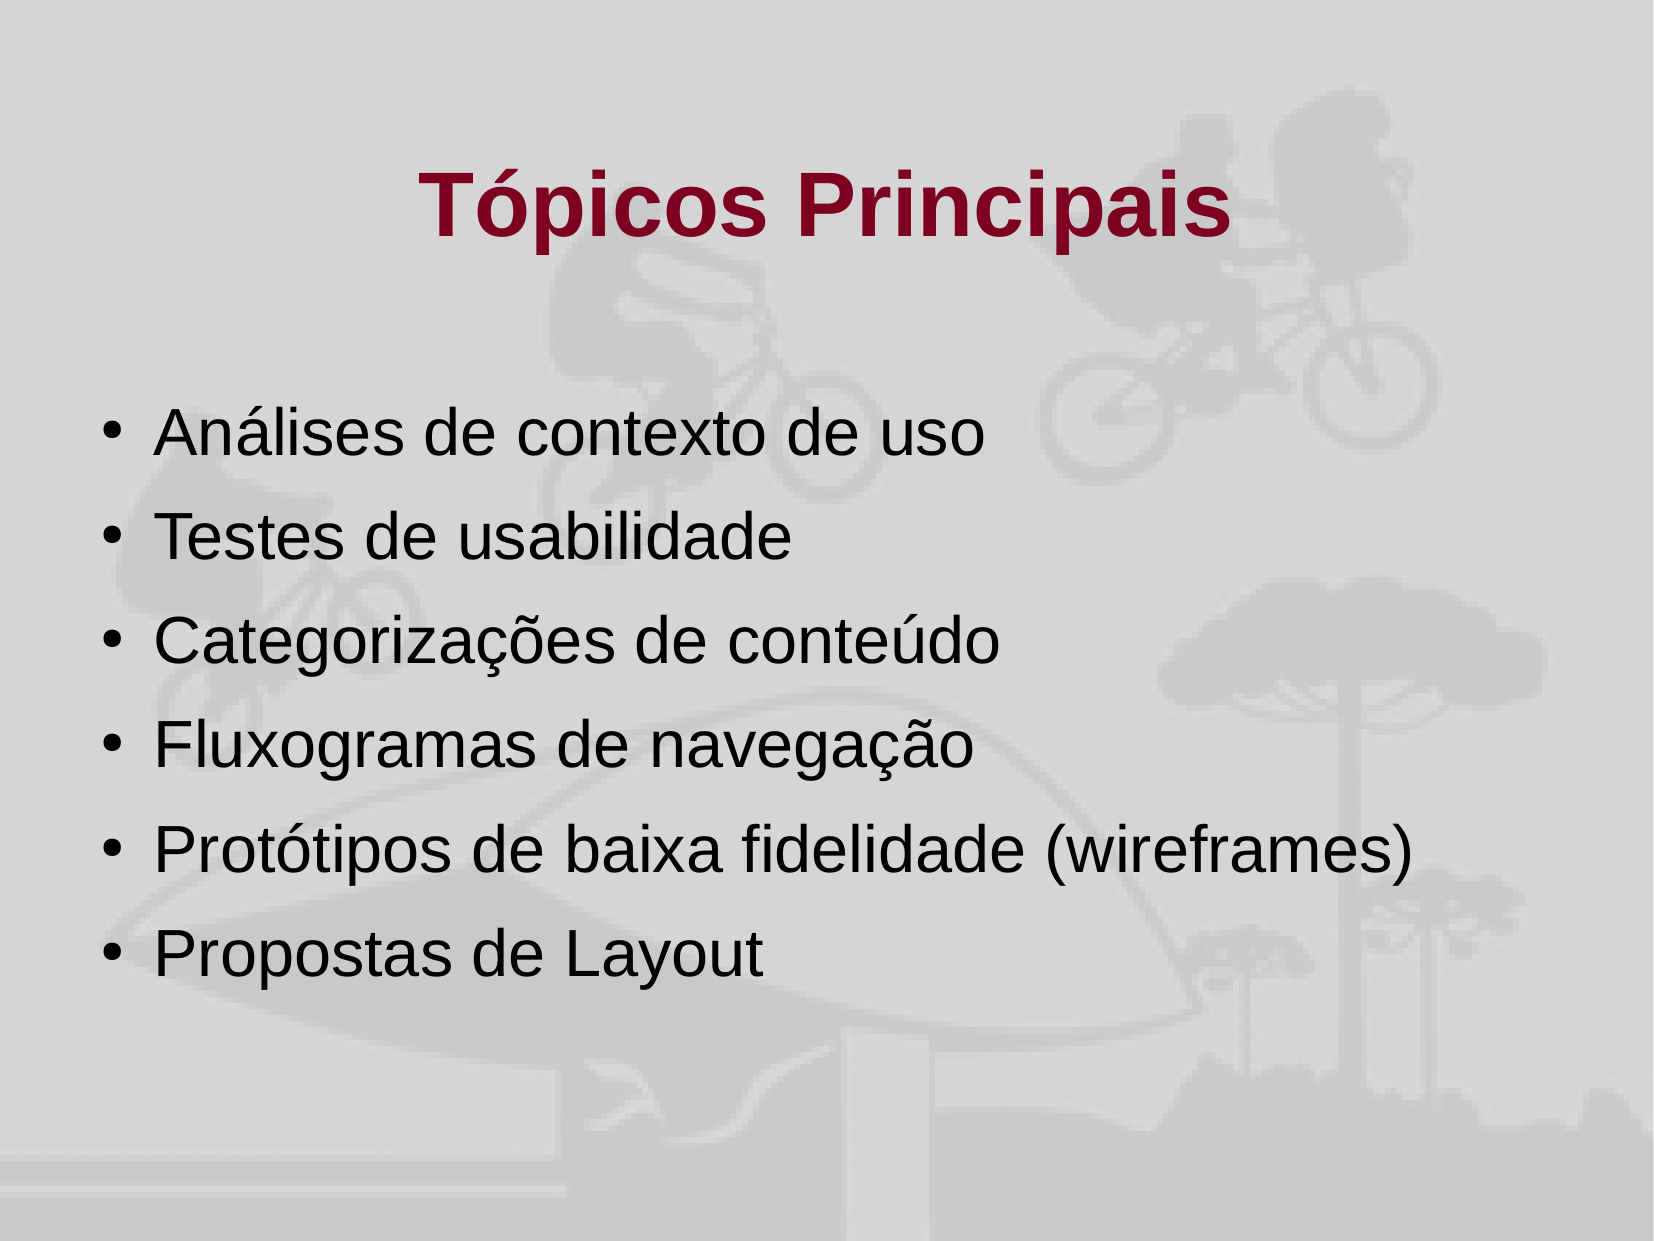

# Tópicos Principais
Análises de contexto de uso
Testes de usabilidade
Categorizações de conteúdo
Fluxogramas de navegação
Protótipos de baixa fidelidade (wireframes)
Propostas de Layout